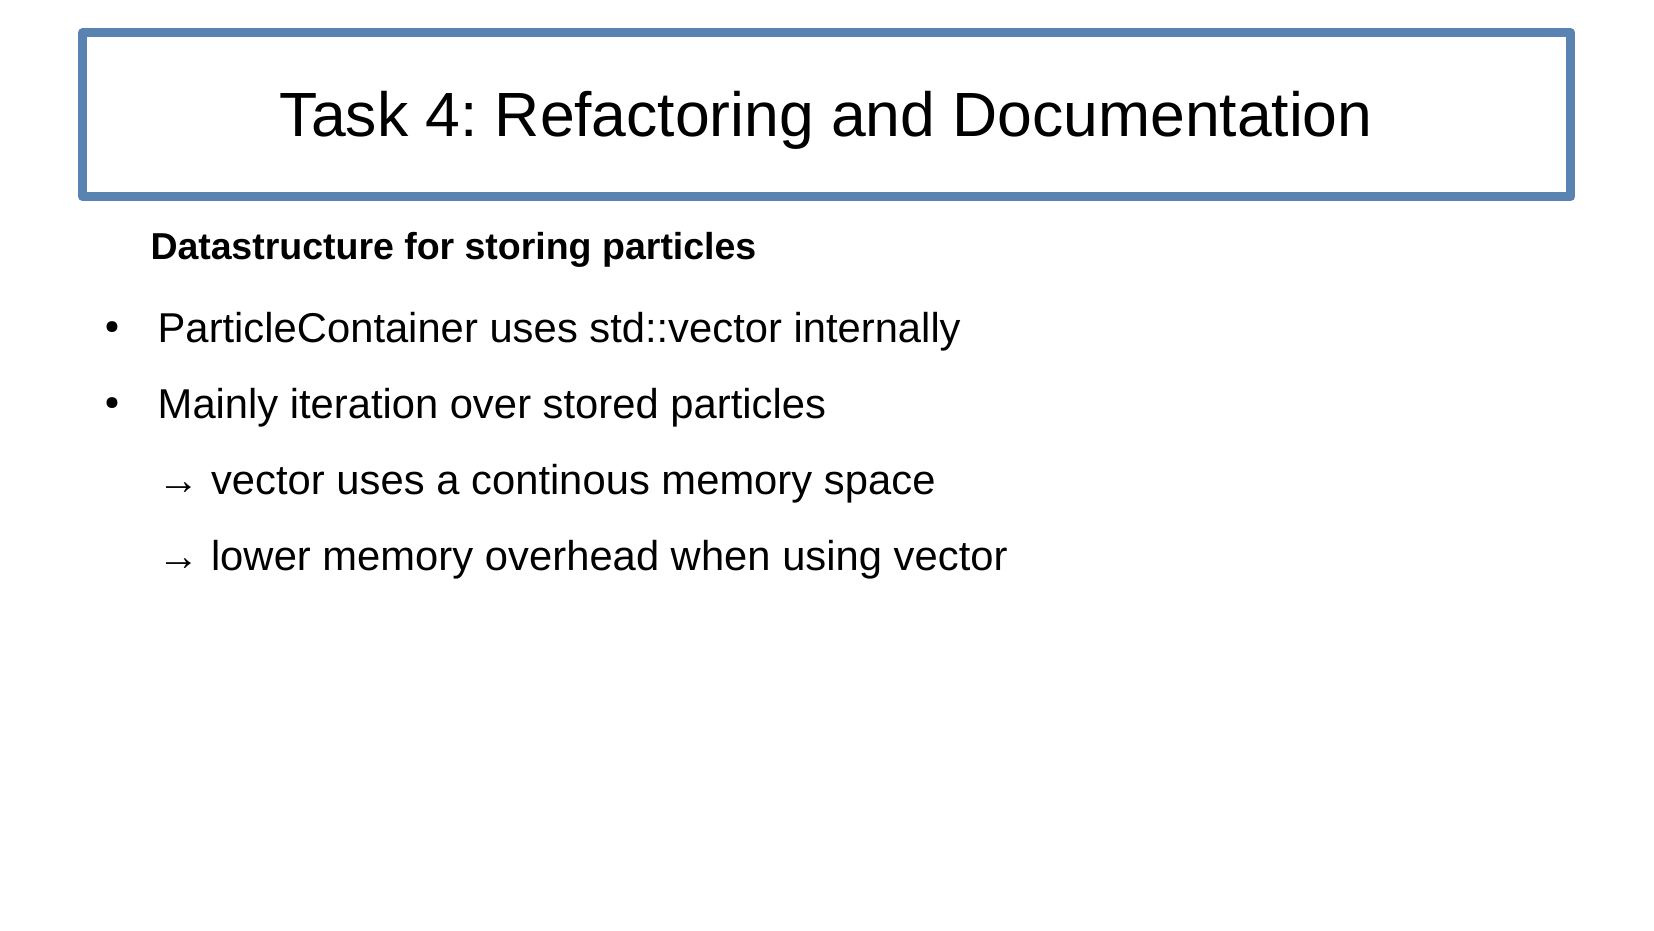

# Task 4: Refactoring and Documentation
Datastructure for storing particles
ParticleContainer uses std::vector internally
Mainly iteration over stored particles
→ vector uses a continous memory space
→ lower memory overhead when using vector